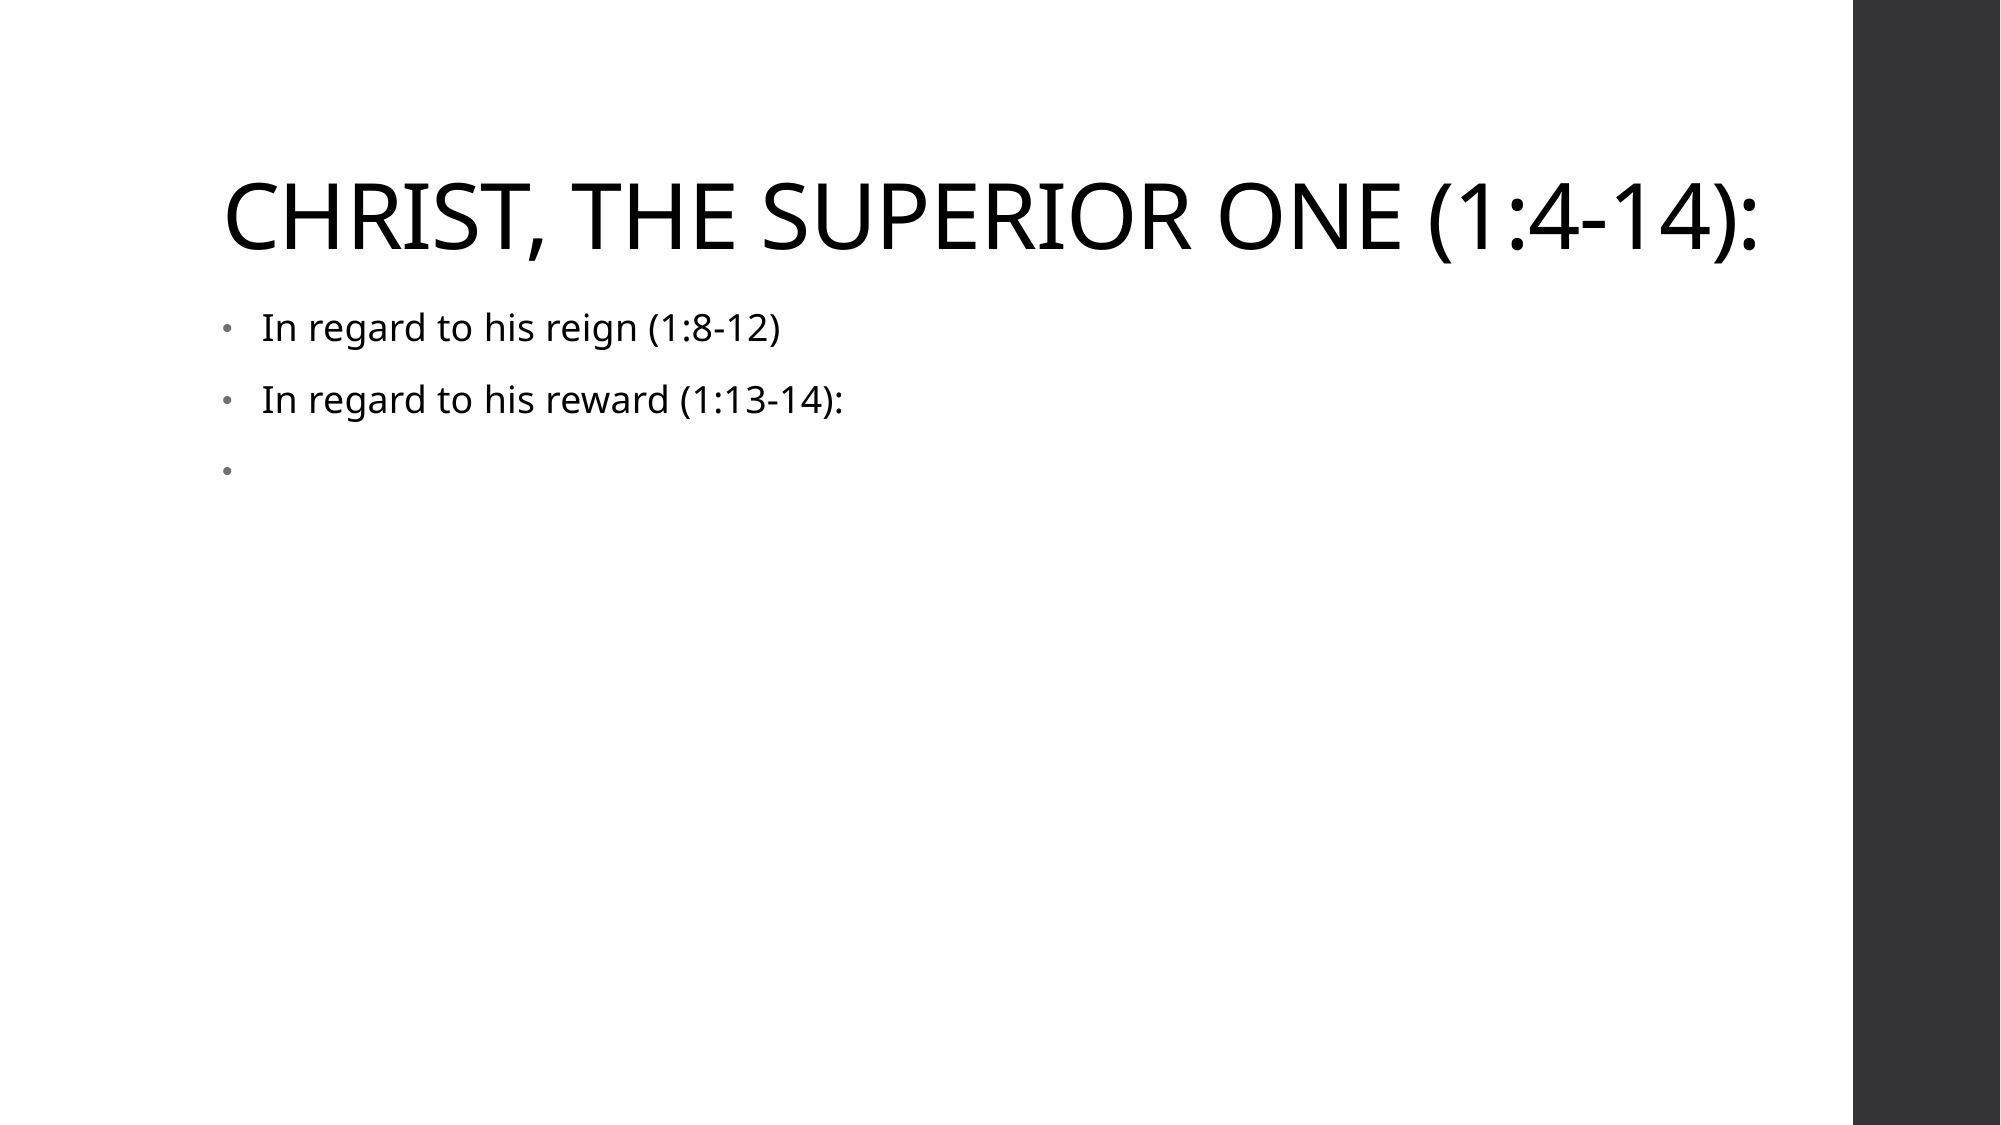

# CHRIST, THE SUPERIOR ONE (1:4-14):
 In regard to his reign (1:8-12)
 In regard to his reward (1:13-14):